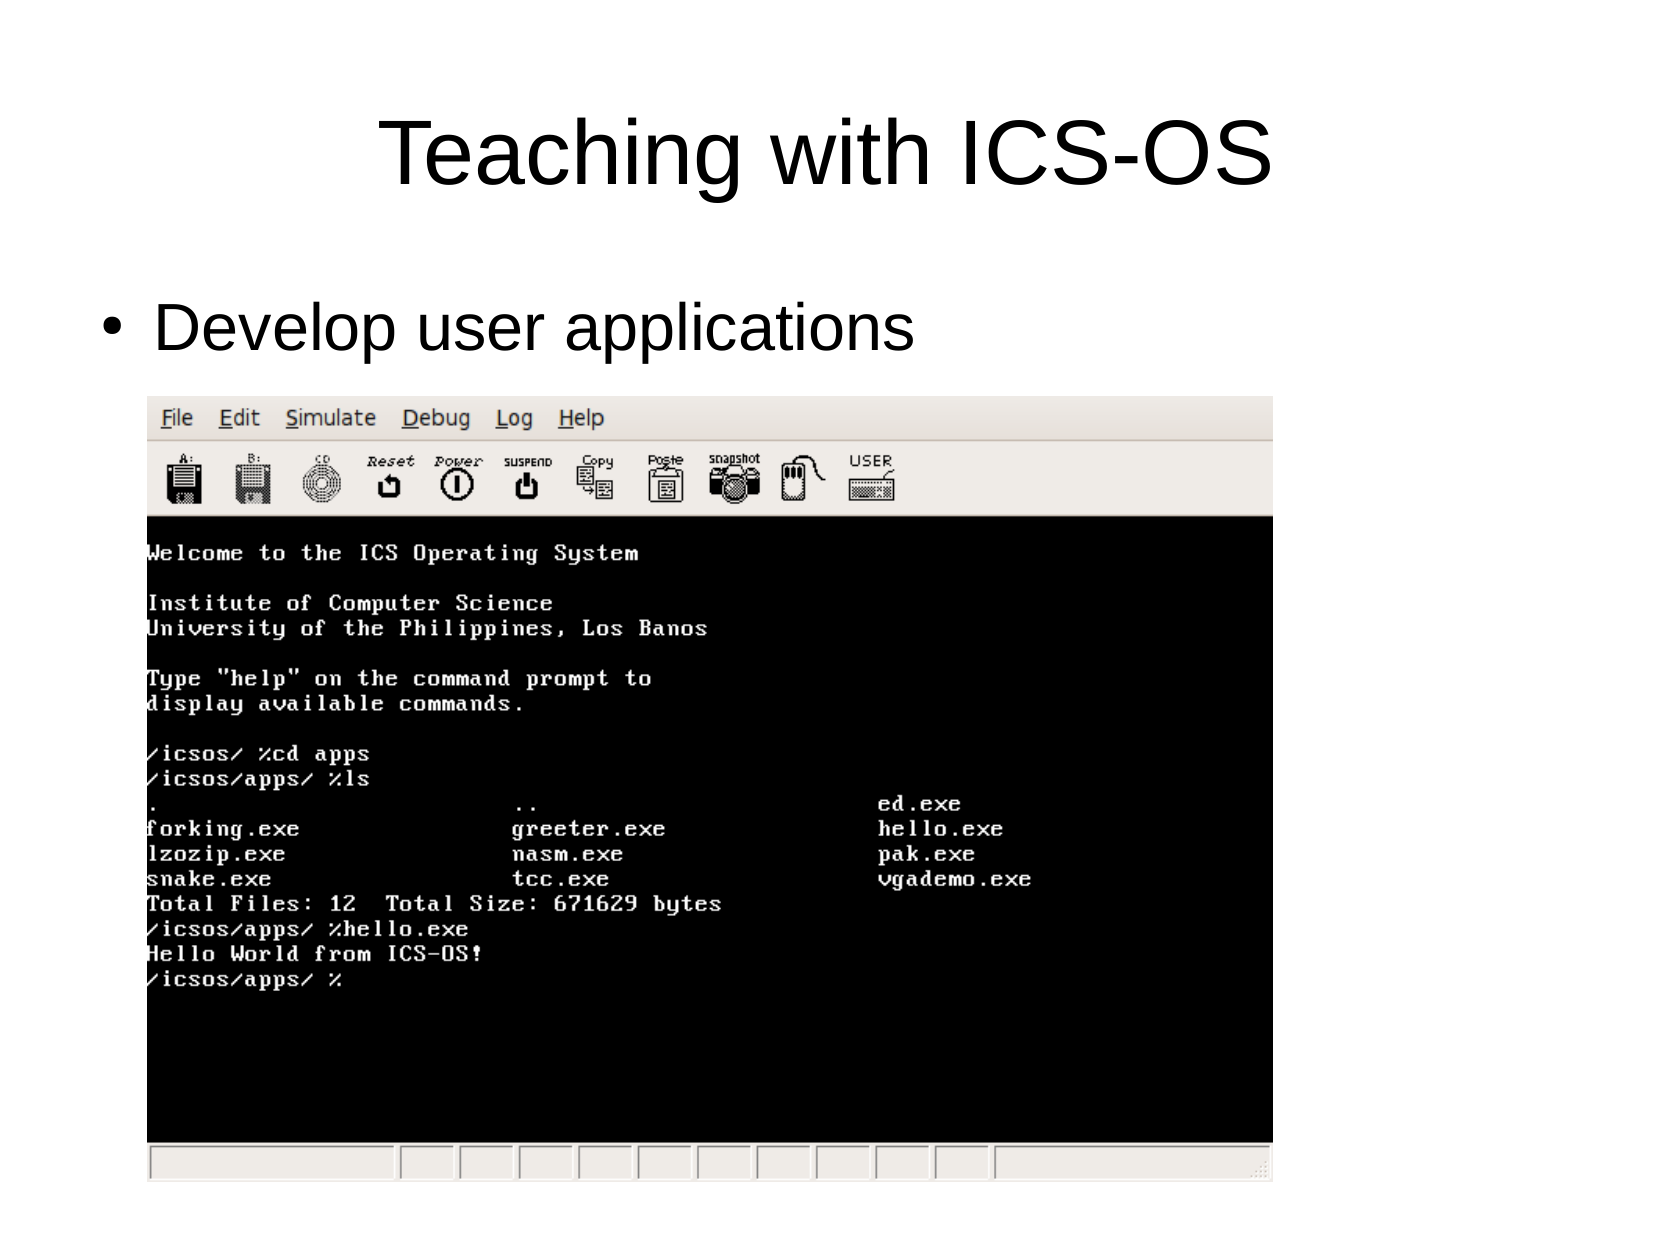

# Teaching with ICS-OS
Develop user applications